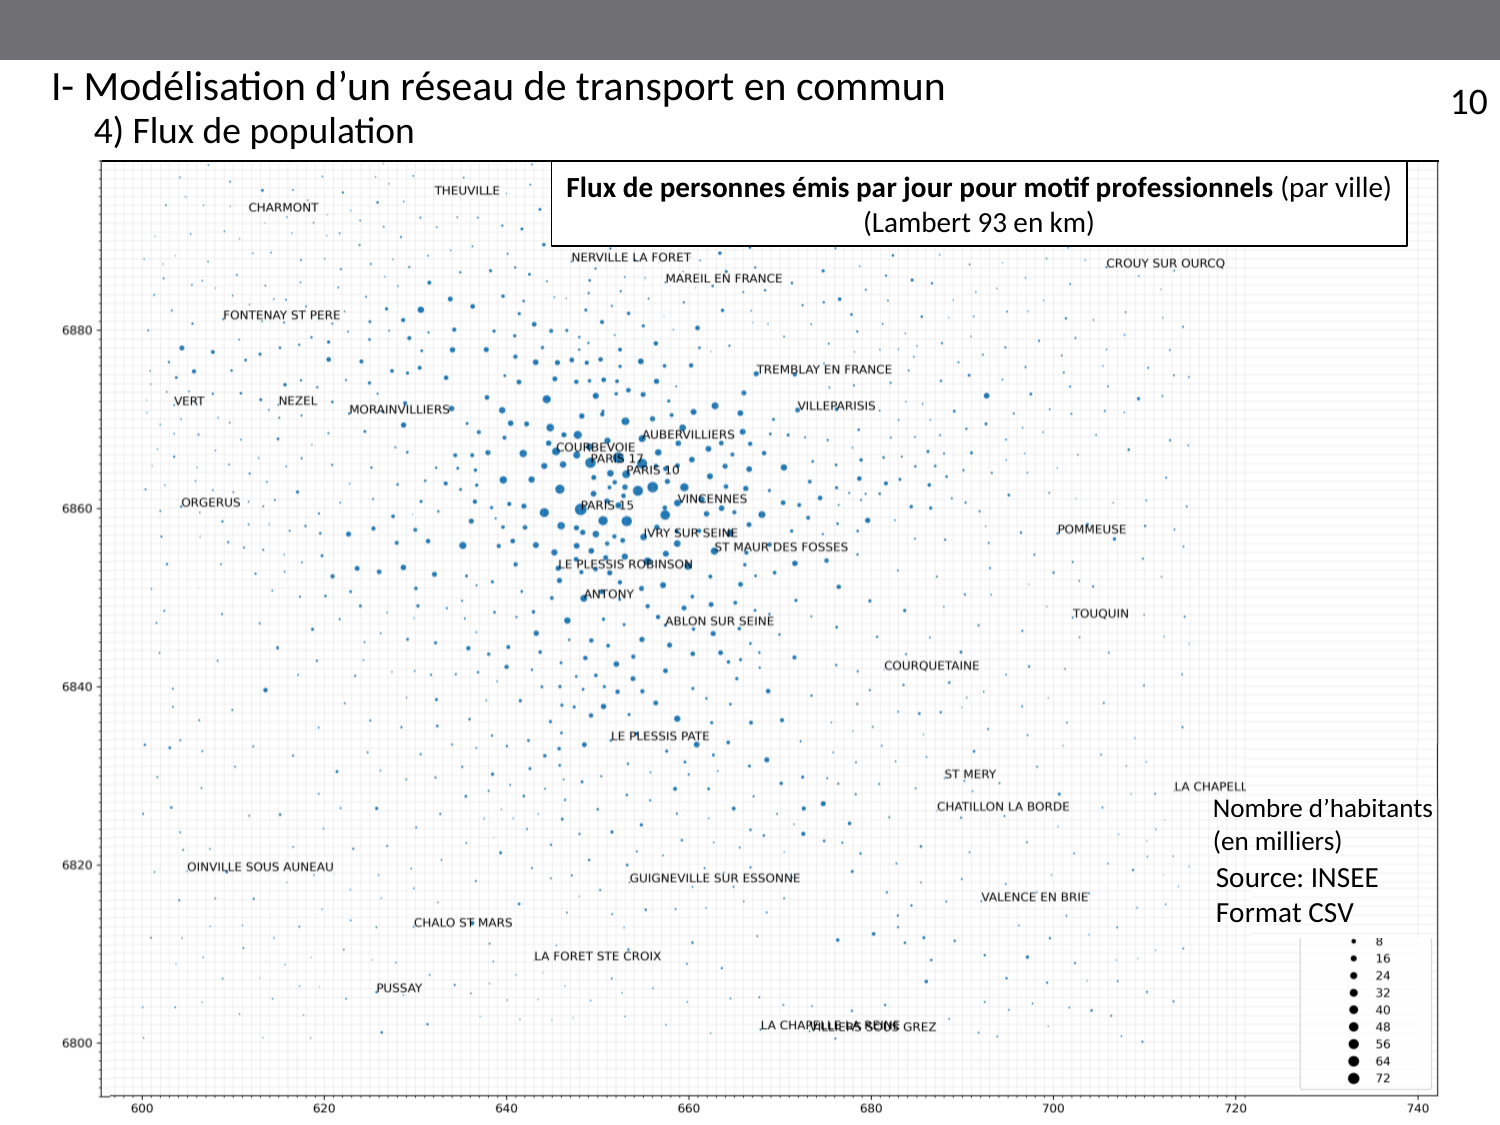

I- Modélisation d’un réseau de transport en commun
10
4) Flux de population
Flux de personnes émis par jour pour motif professionnels (par ville)
(Lambert 93 en km)
Nombre d’habitants
(en milliers)
Source: INSEE
Format CSV